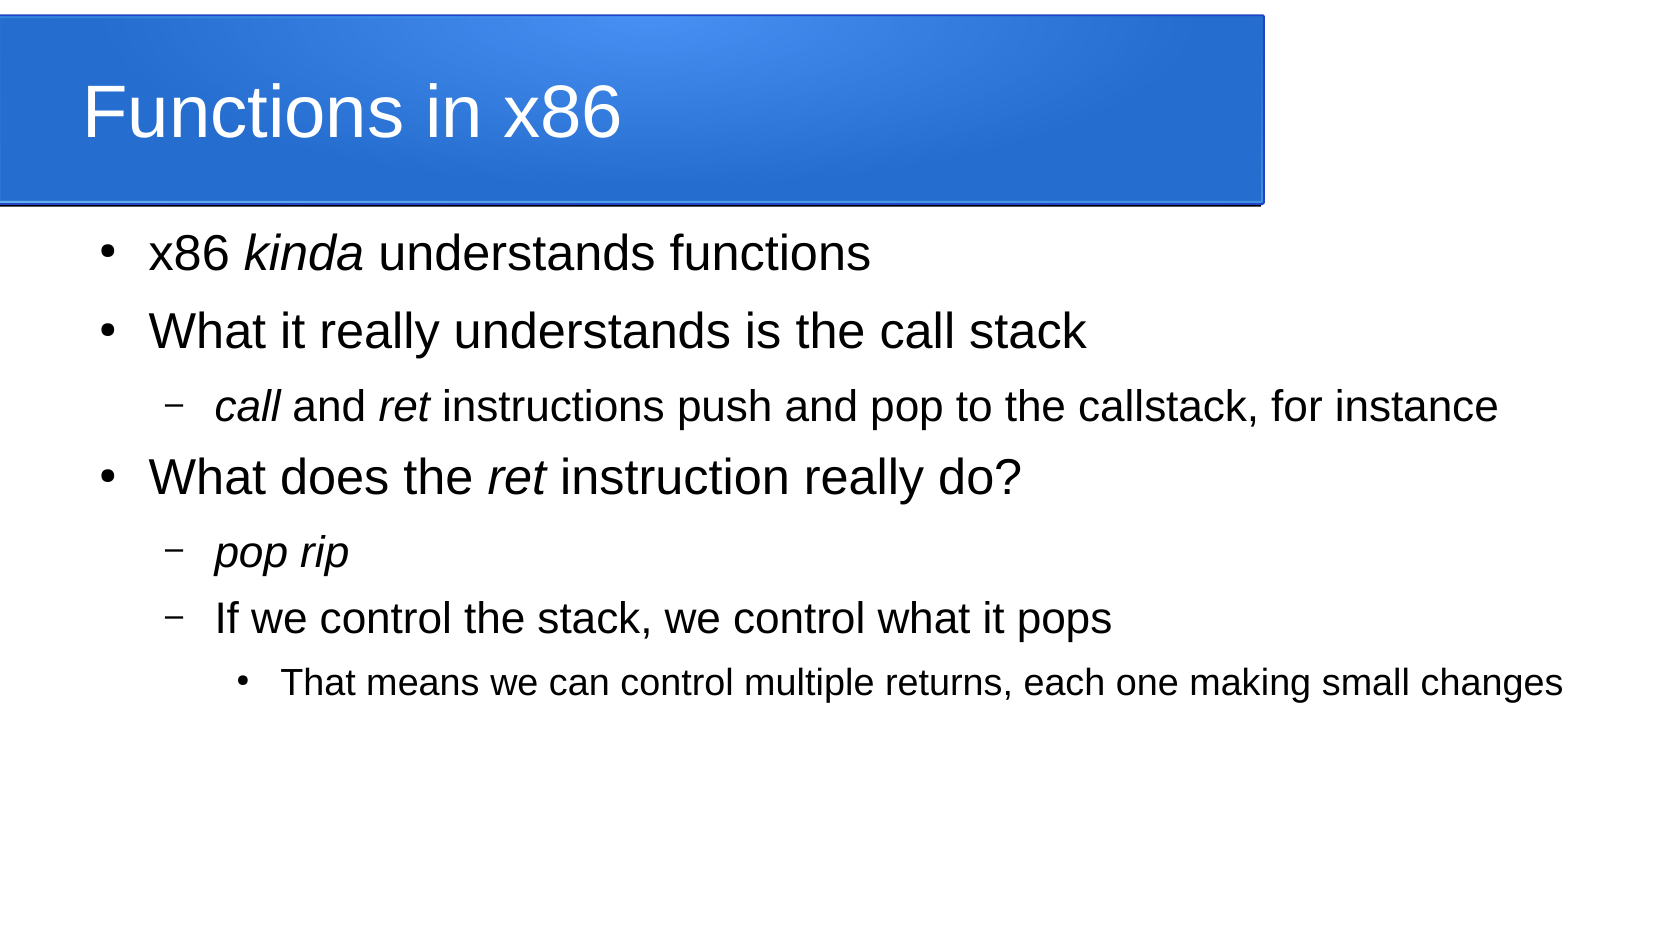

# Functions in x86
x86 kinda understands functions
What it really understands is the call stack
call and ret instructions push and pop to the callstack, for instance
What does the ret instruction really do?
pop rip
If we control the stack, we control what it pops
That means we can control multiple returns, each one making small changes